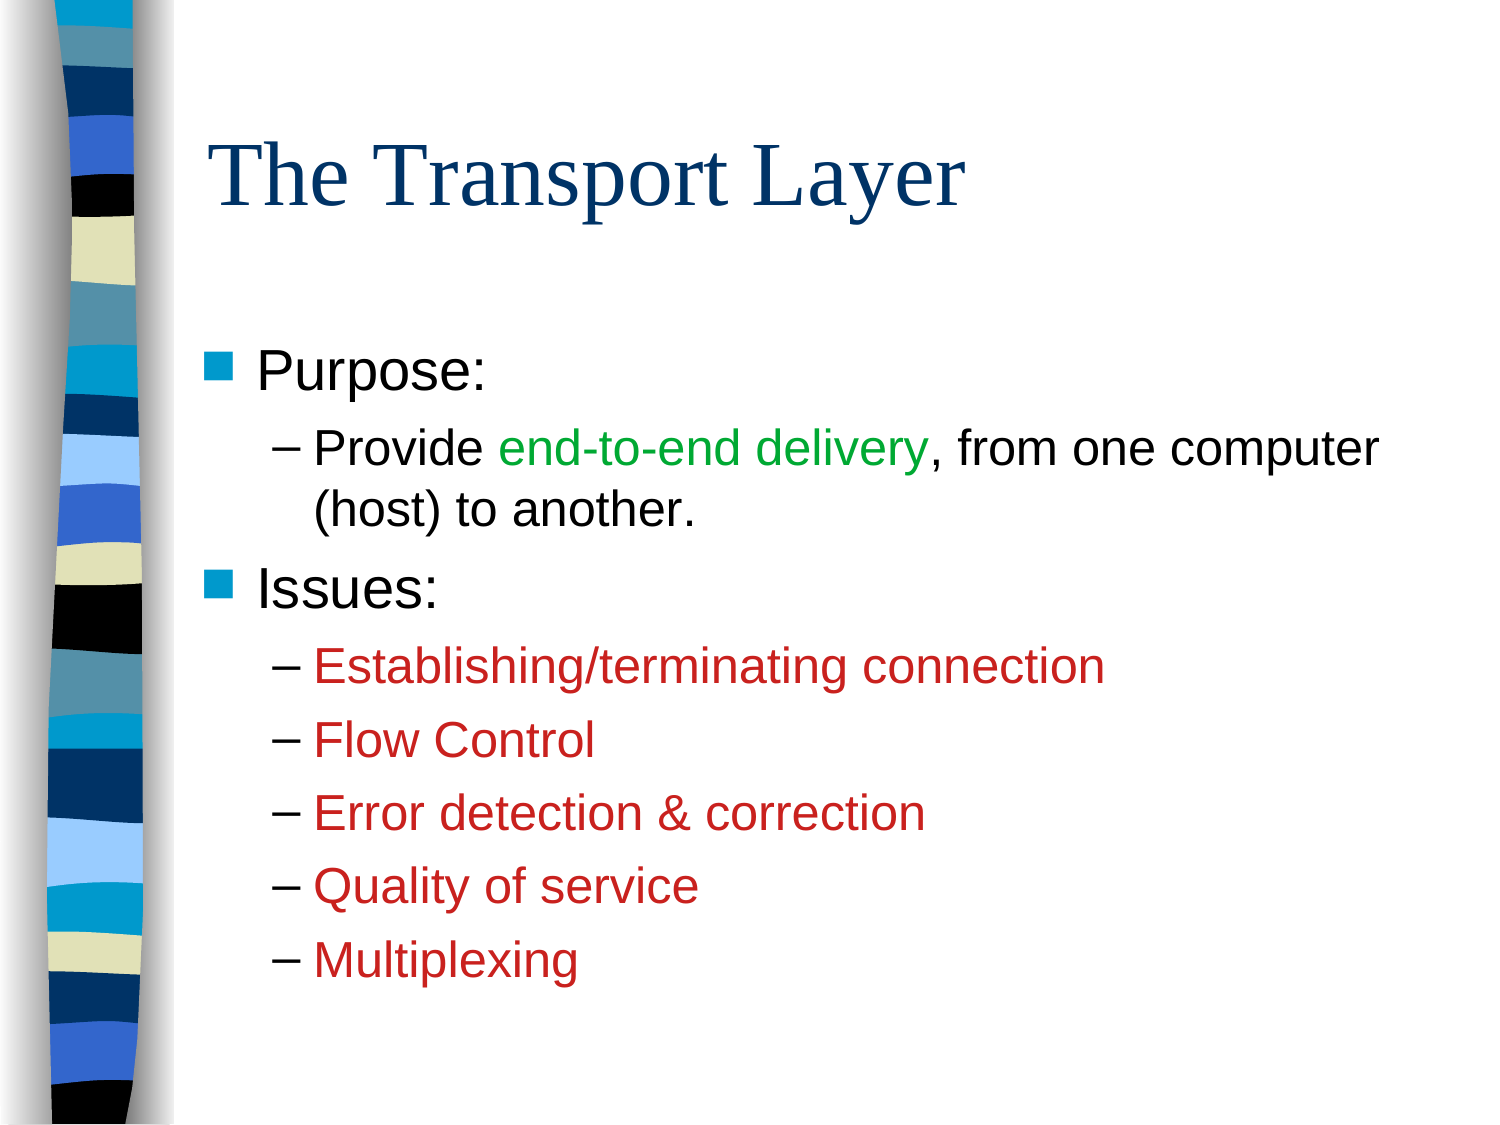

# The Transport Layer
Purpose:
Provide end-to-end delivery, from one computer (host) to another.
Issues:
Establishing/terminating connection
Flow Control
Error detection & correction
Quality of service
Multiplexing